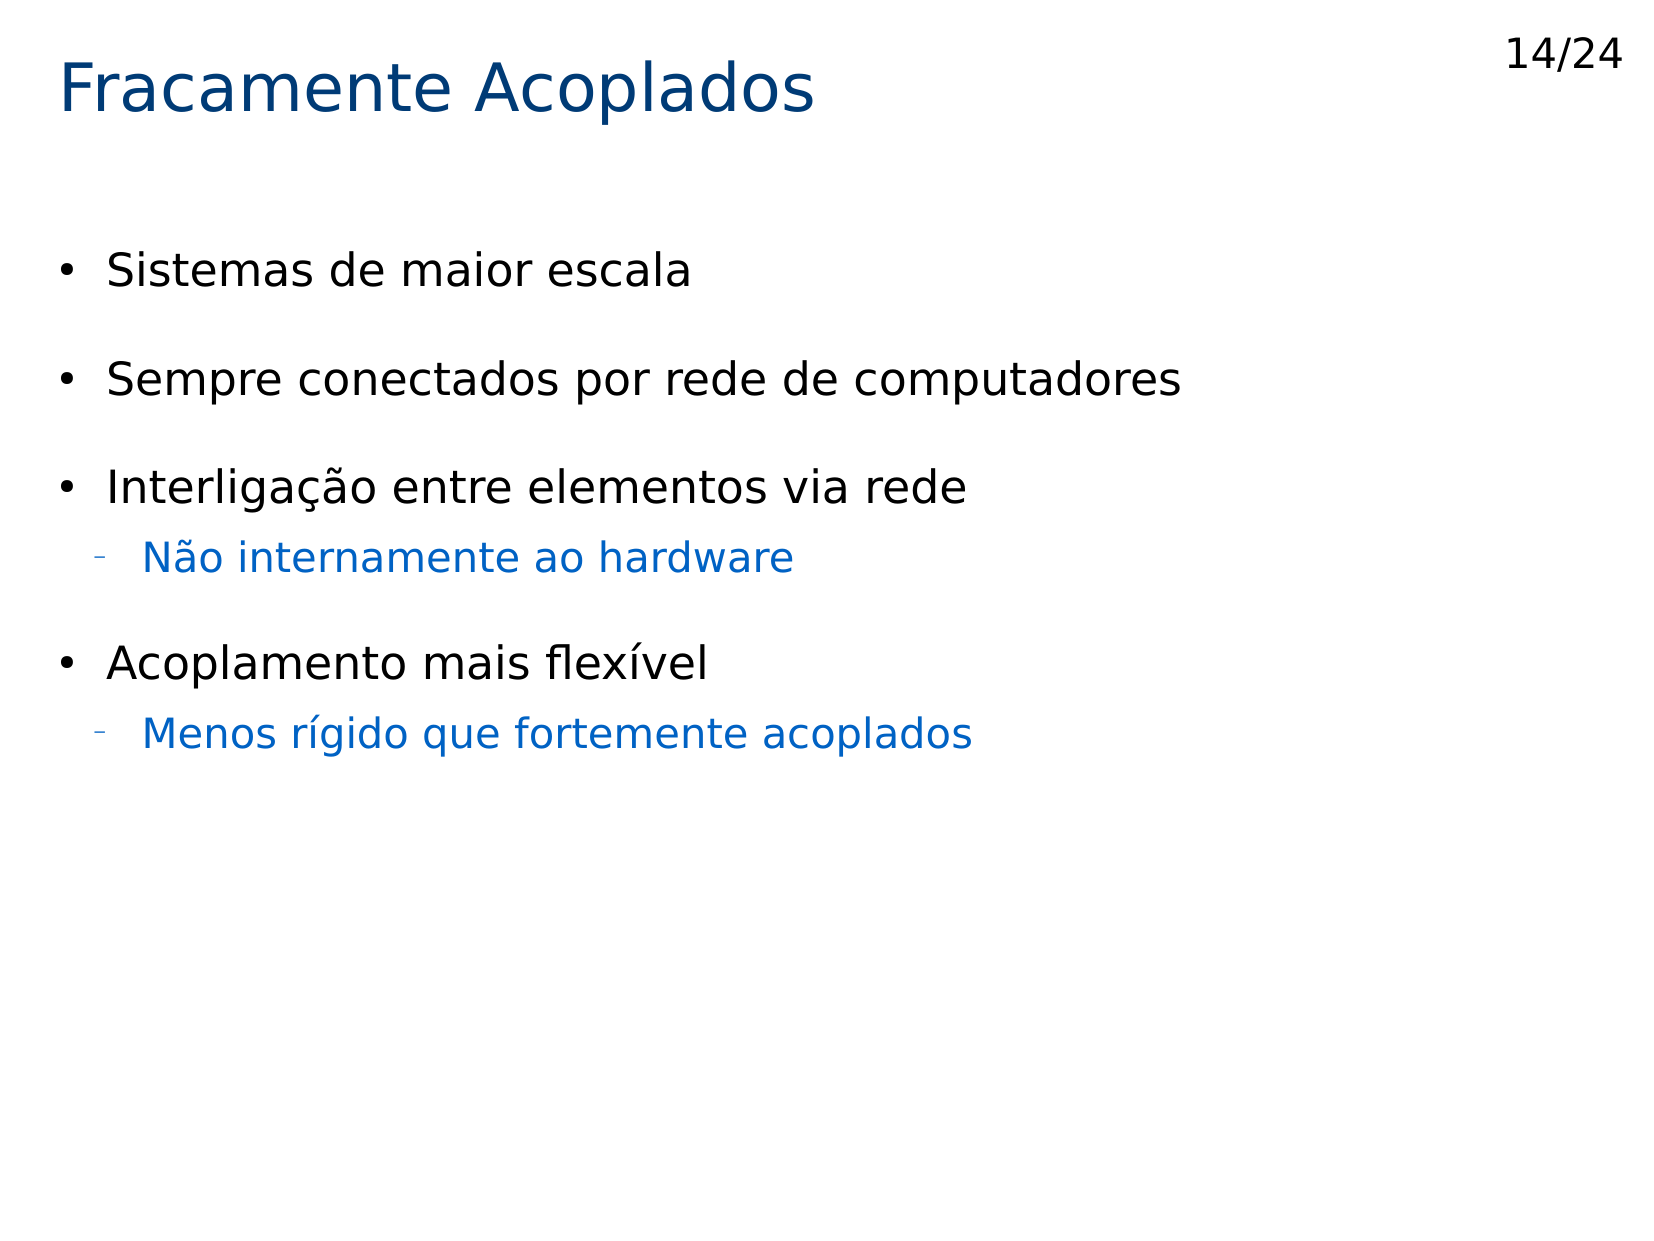

# Fracamente Acoplados
14
Sistemas de maior escala
Sempre conectados por rede de computadores
Interligação entre elementos via rede
Não internamente ao hardware
Acoplamento mais flexível
Menos rígido que fortemente acoplados